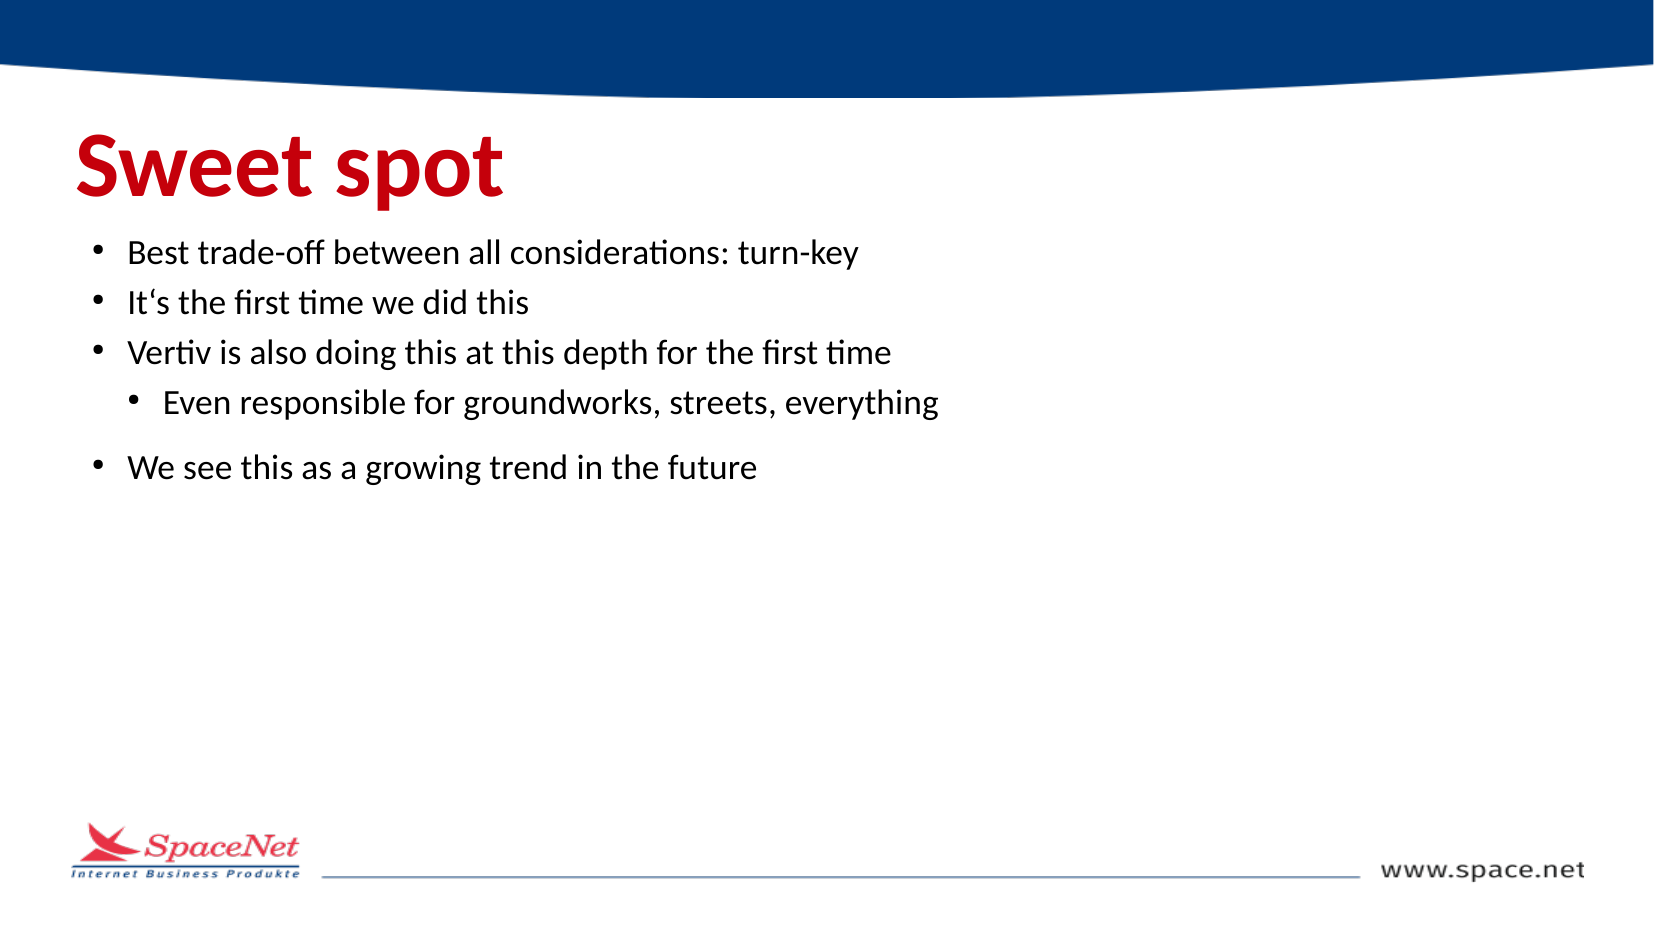

Sweet spot
Best trade-off between all considerations: turn-key
It‘s the first time we did this
Vertiv is also doing this at this depth for the first time
Even responsible for groundworks, streets, everything
We see this as a growing trend in the future